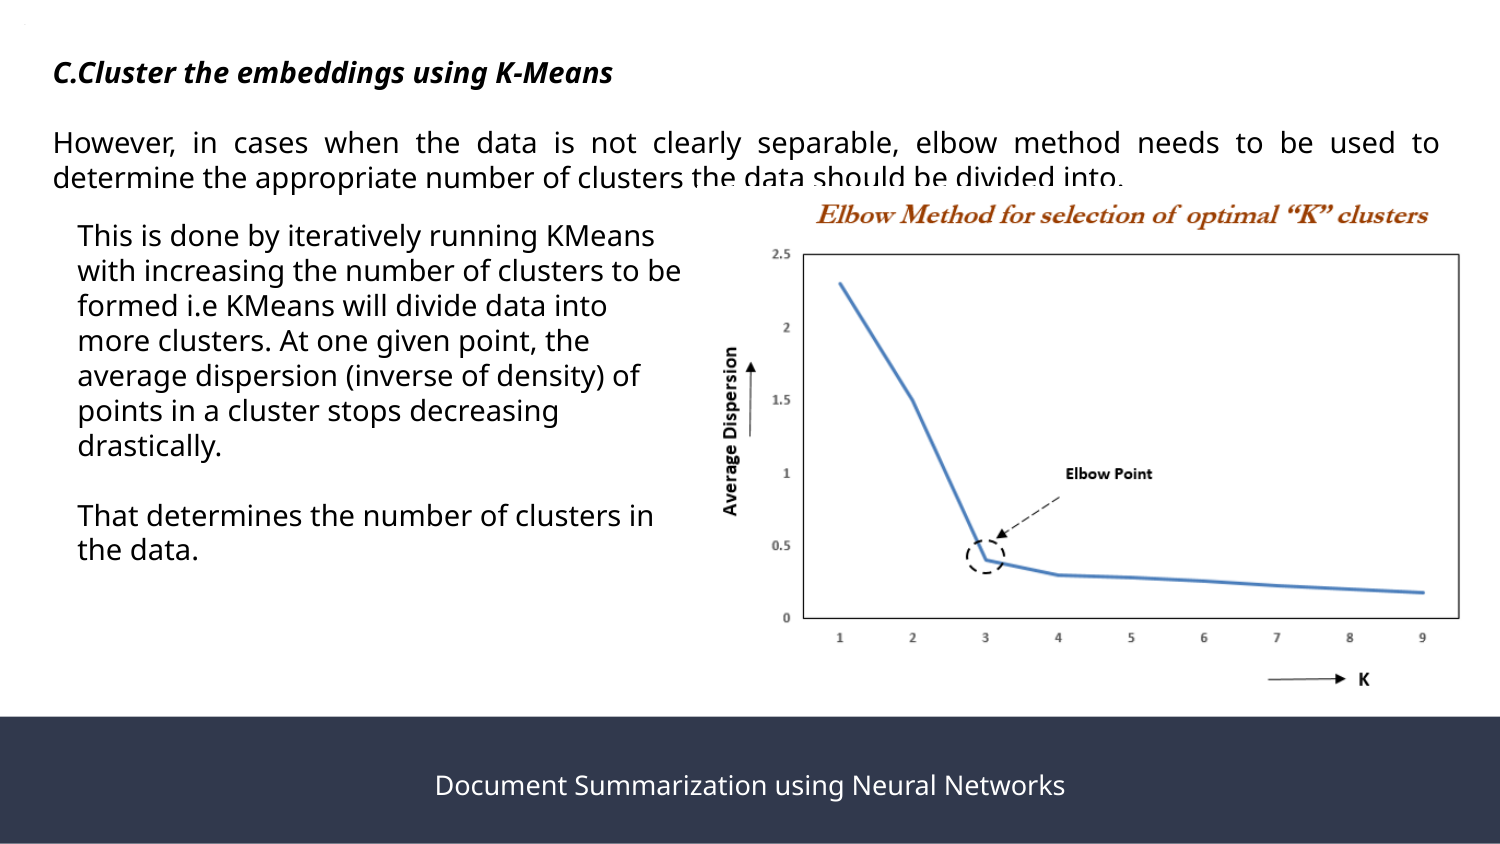

C.Cluster the embeddings using K-Means
However, in cases when the data is not clearly separable, elbow method needs to be used to determine the appropriate number of clusters the data should be divided into.
This is done by iteratively running KMeans with increasing the number of clusters to be formed i.e KMeans will divide data into more clusters. At one given point, the average dispersion (inverse of density) of points in a cluster stops decreasing drastically.
That determines the number of clusters in the data.
# Document Summarization using Neural Networks